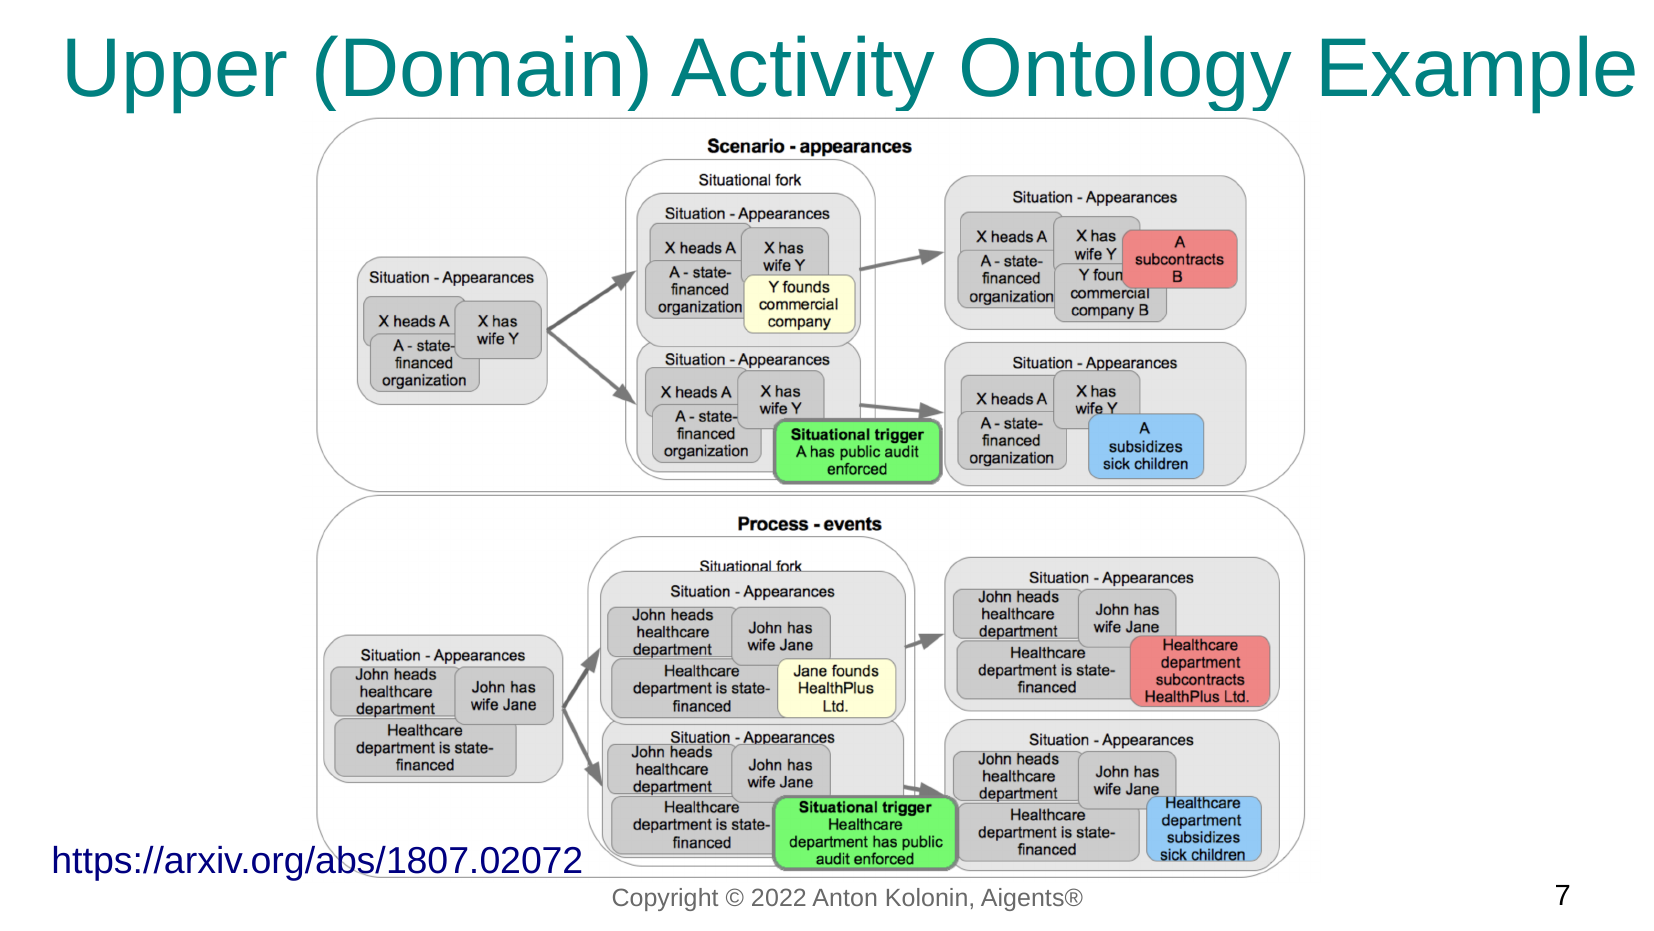

Upper (Domain) Activity Ontology Example
https://arxiv.org/abs/1807.02072
Copyright © 2022 Anton Kolonin, Aigents®
7